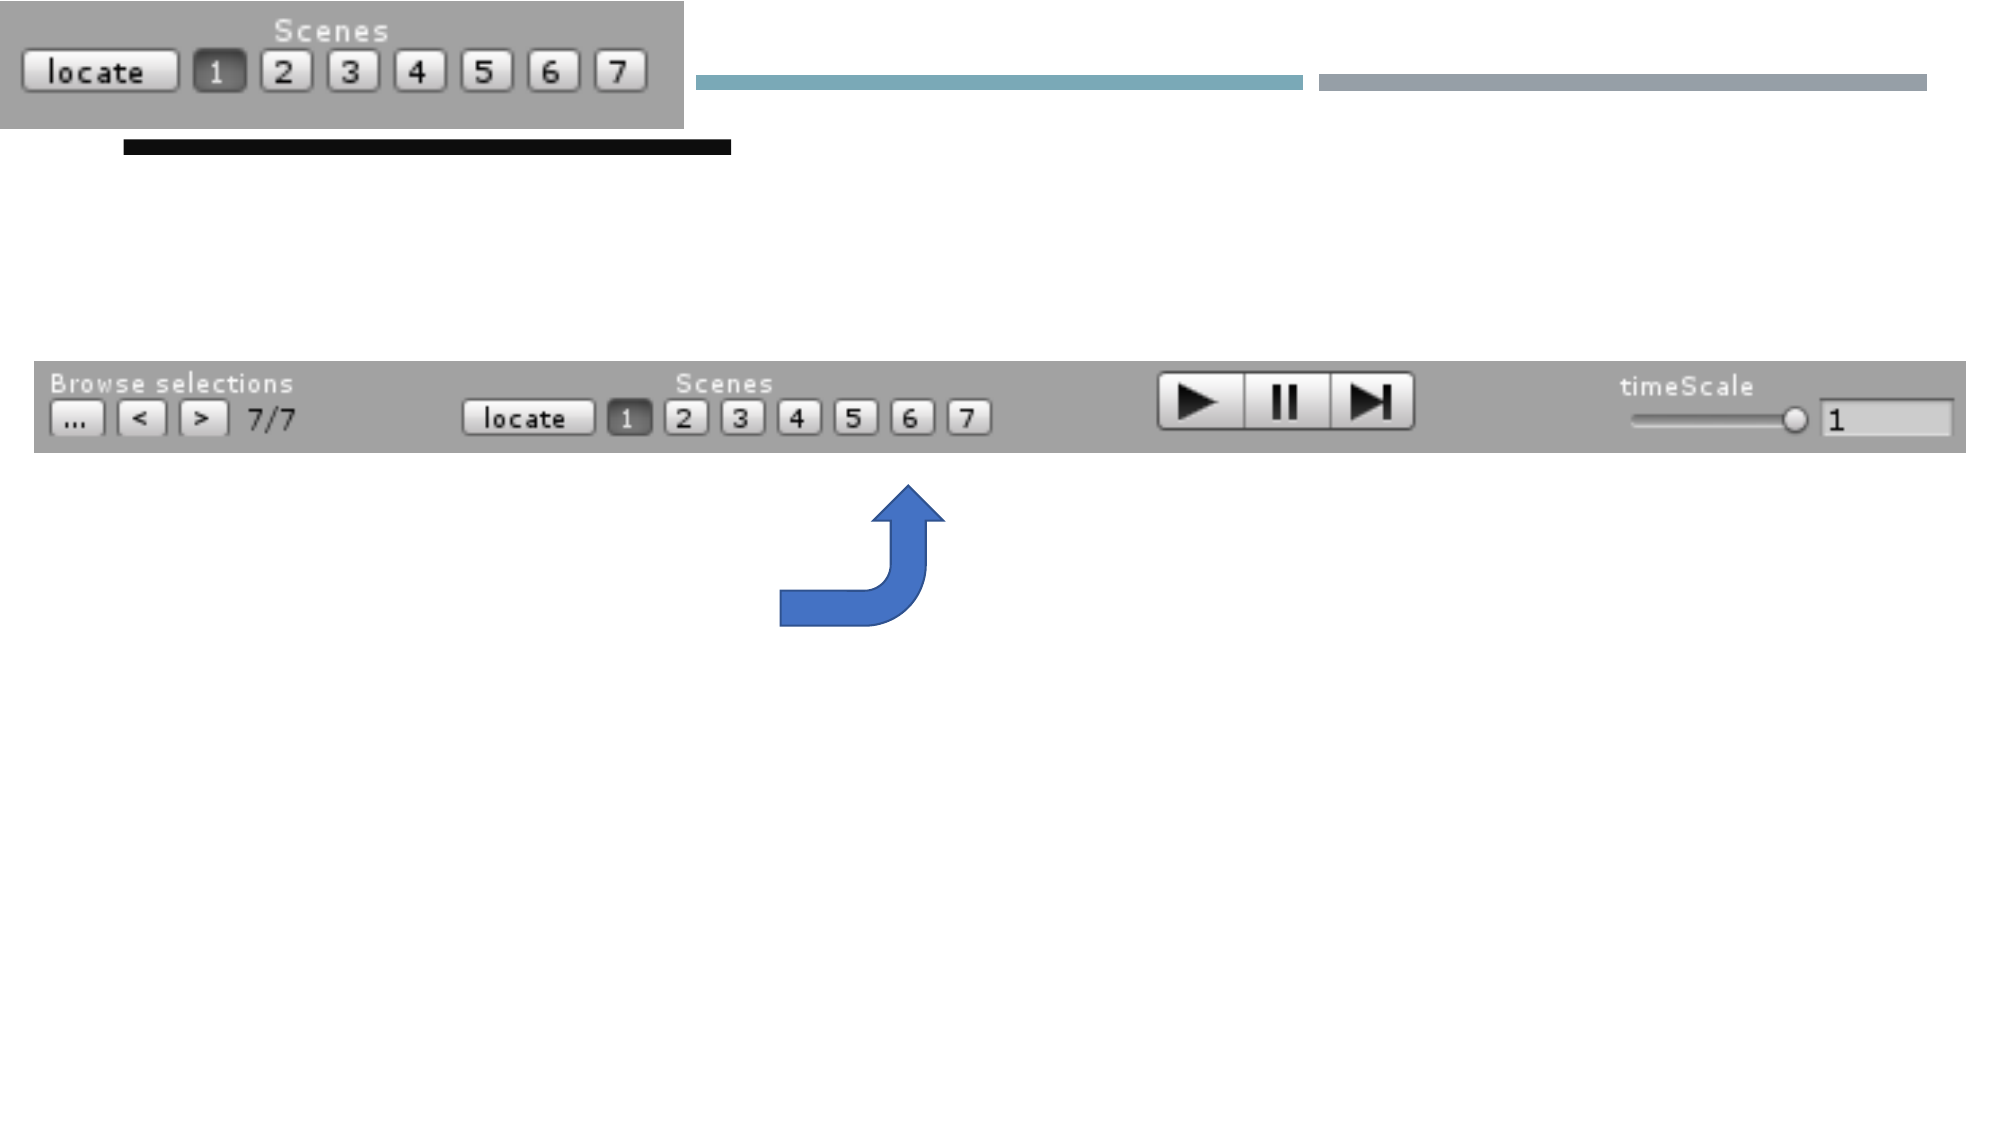

# 1) Welcome to Tiny Life Saver tools. You don't have to press "play" to test the majority of the tools.
See demo scene right here to see the most important tool of this pack